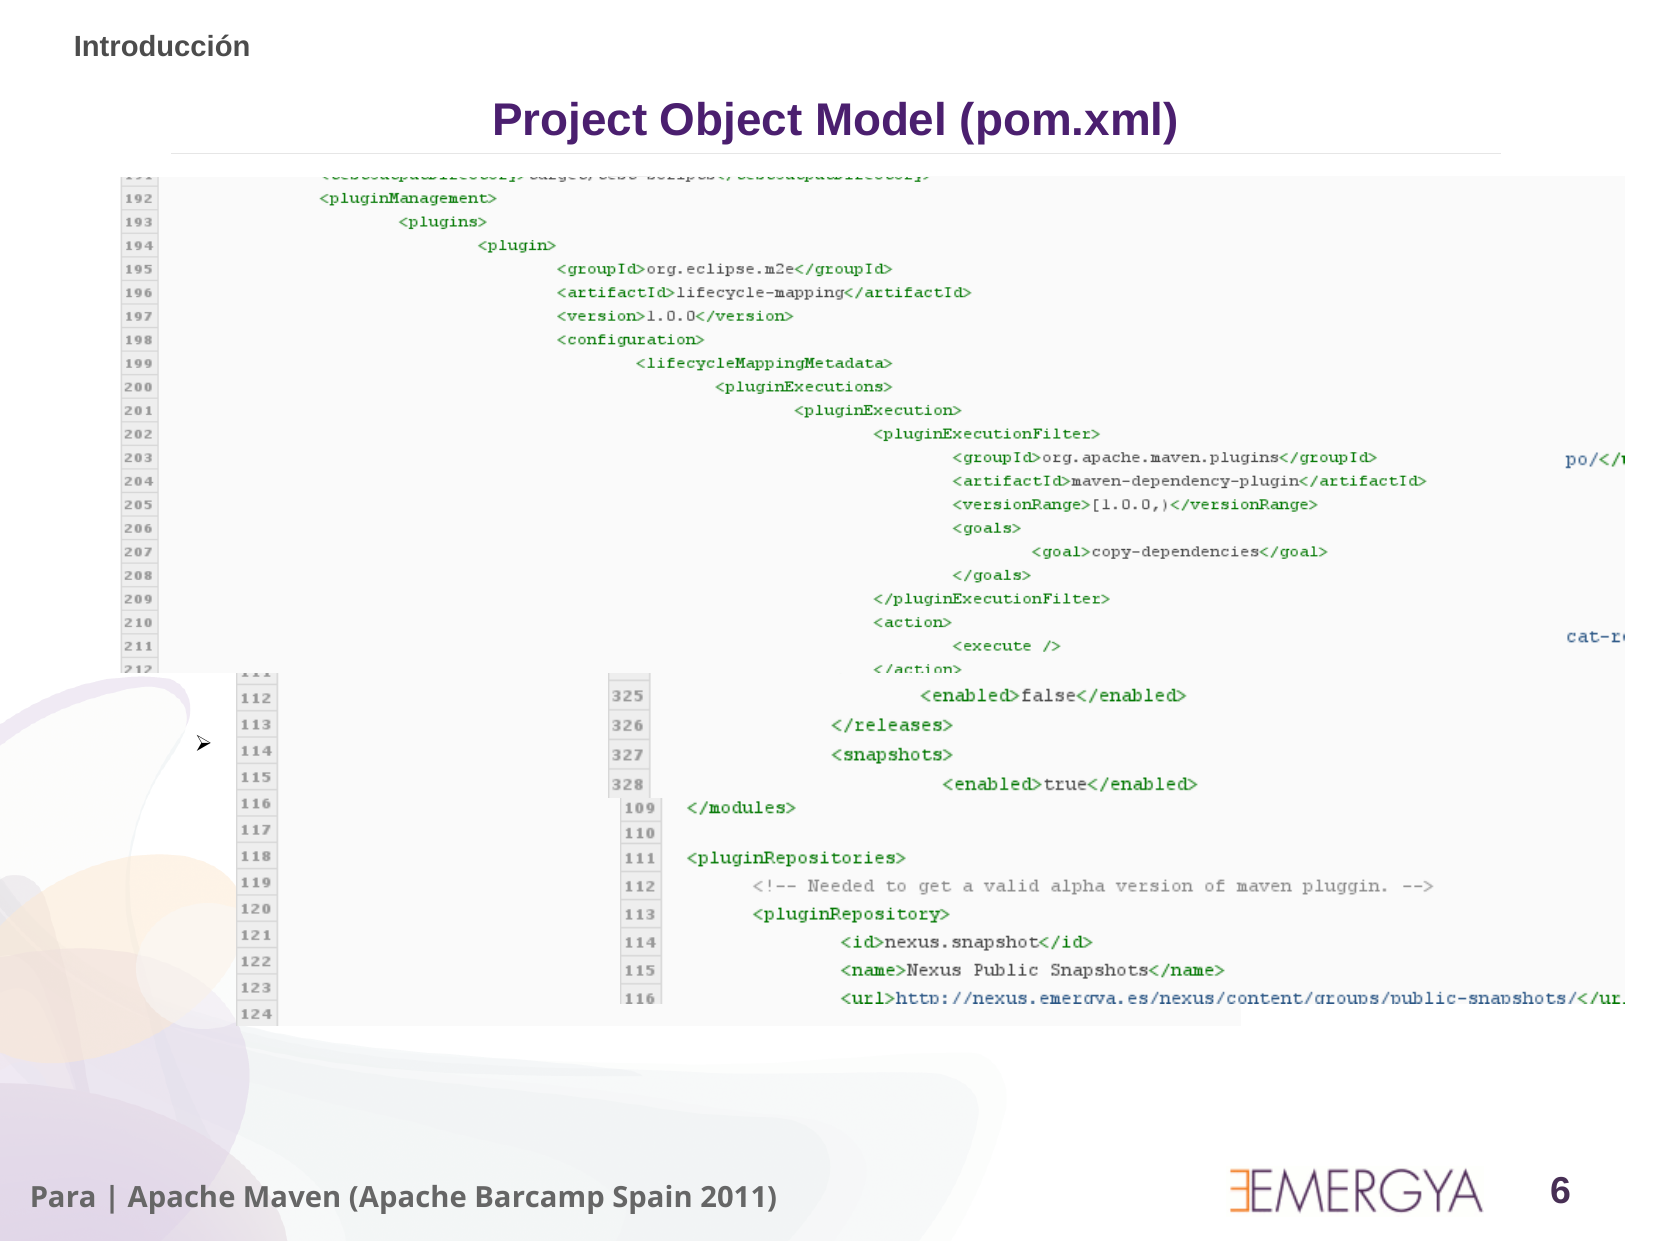

Introducción
Project Object Model (pom.xml)
#
Entendiendo un pom
Project information
Builds
Profiles
Modularización
Plugins
Repositorios